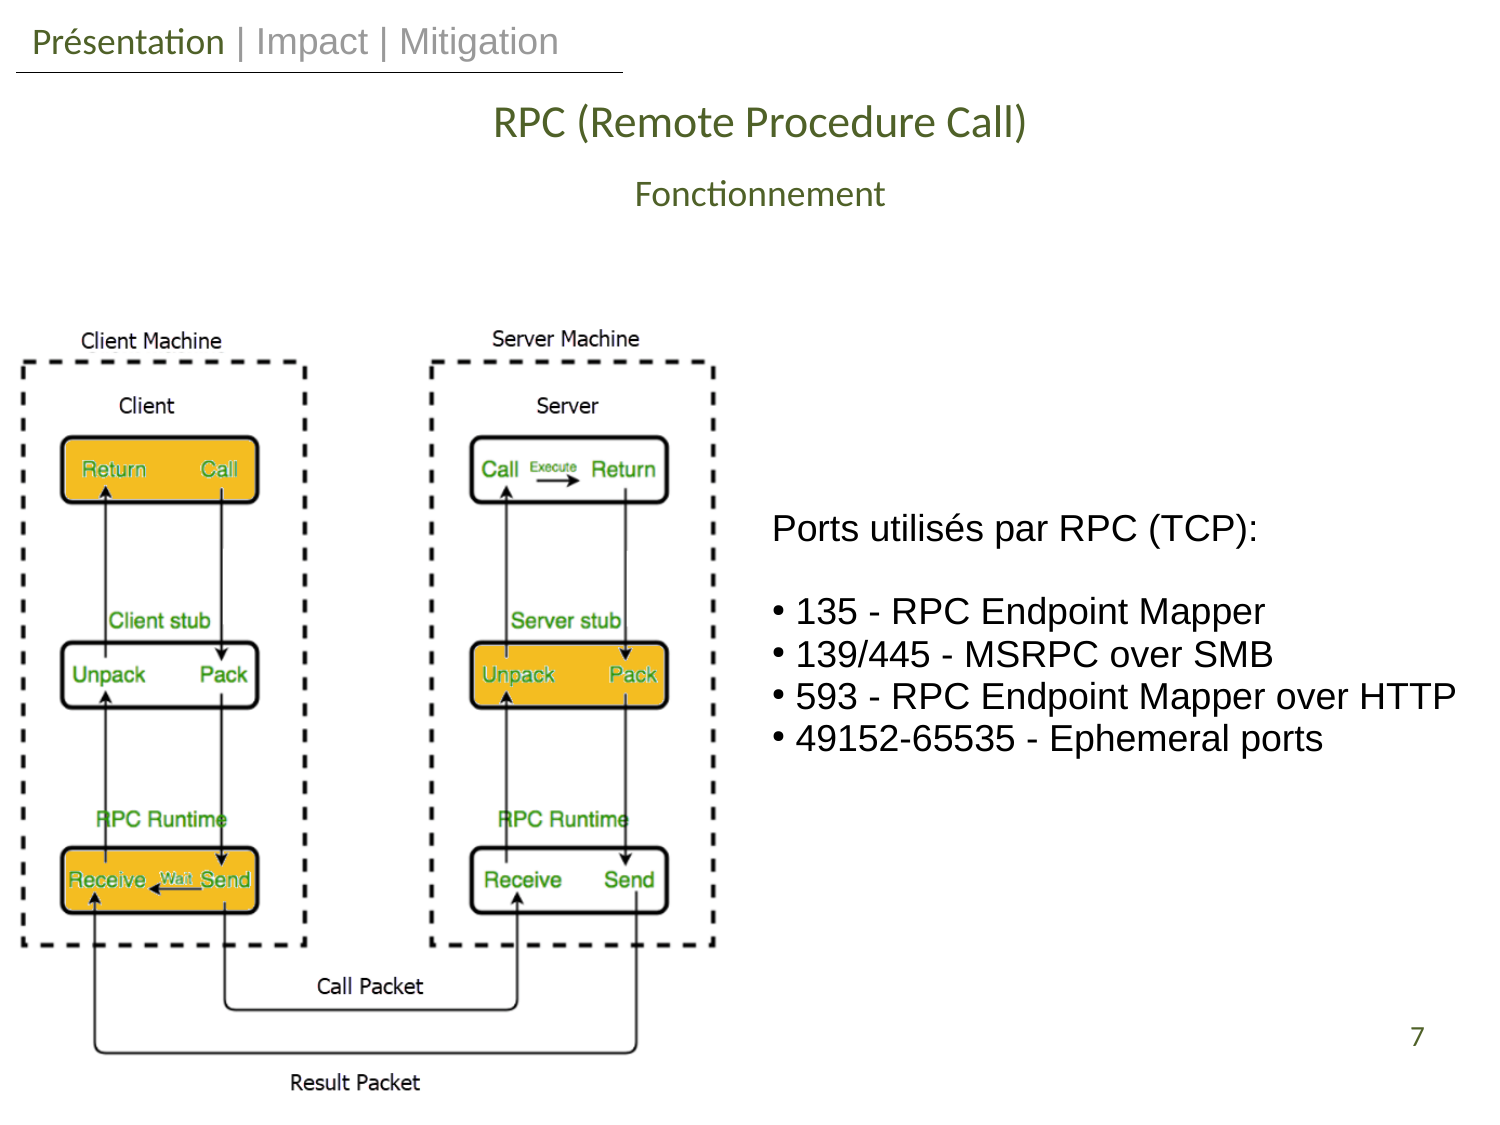

Présentation | Impact | Mitigation
RPC (Remote Procedure Call)
Fonctionnement
Ports utilisés par RPC (TCP):
 135 - RPC Endpoint Mapper
 139/445 - MSRPC over SMB
 593 - RPC Endpoint Mapper over HTTP
 49152-65535 - Ephemeral ports
7